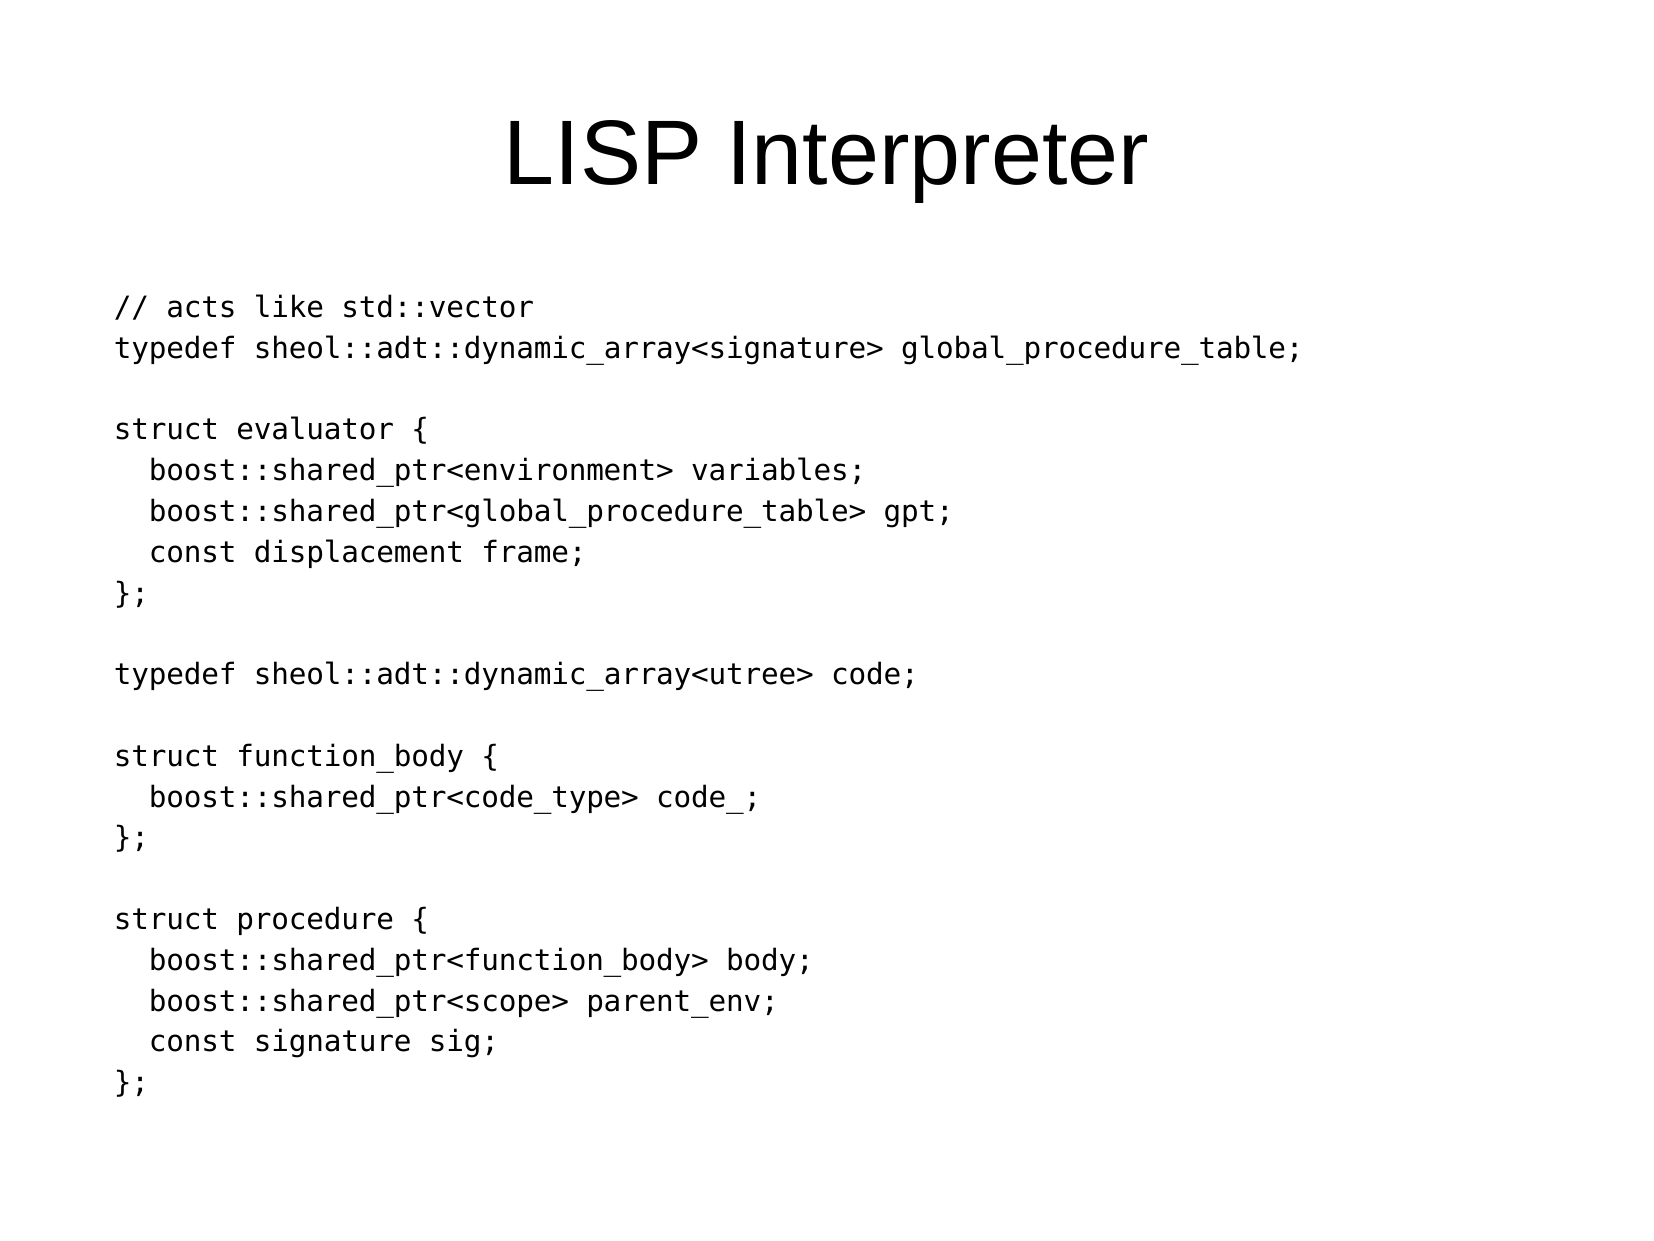

# LISP Interpreter
// acts like std::vector
typedef sheol::adt::dynamic_array<signature> global_procedure_table;
struct evaluator {
 boost::shared_ptr<environment> variables;
 boost::shared_ptr<global_procedure_table> gpt;
 const displacement frame;
};
typedef sheol::adt::dynamic_array<utree> code;
struct function_body {
 boost::shared_ptr<code_type> code_;
};
struct procedure {
 boost::shared_ptr<function_body> body;
 boost::shared_ptr<scope> parent_env;
 const signature sig;
};